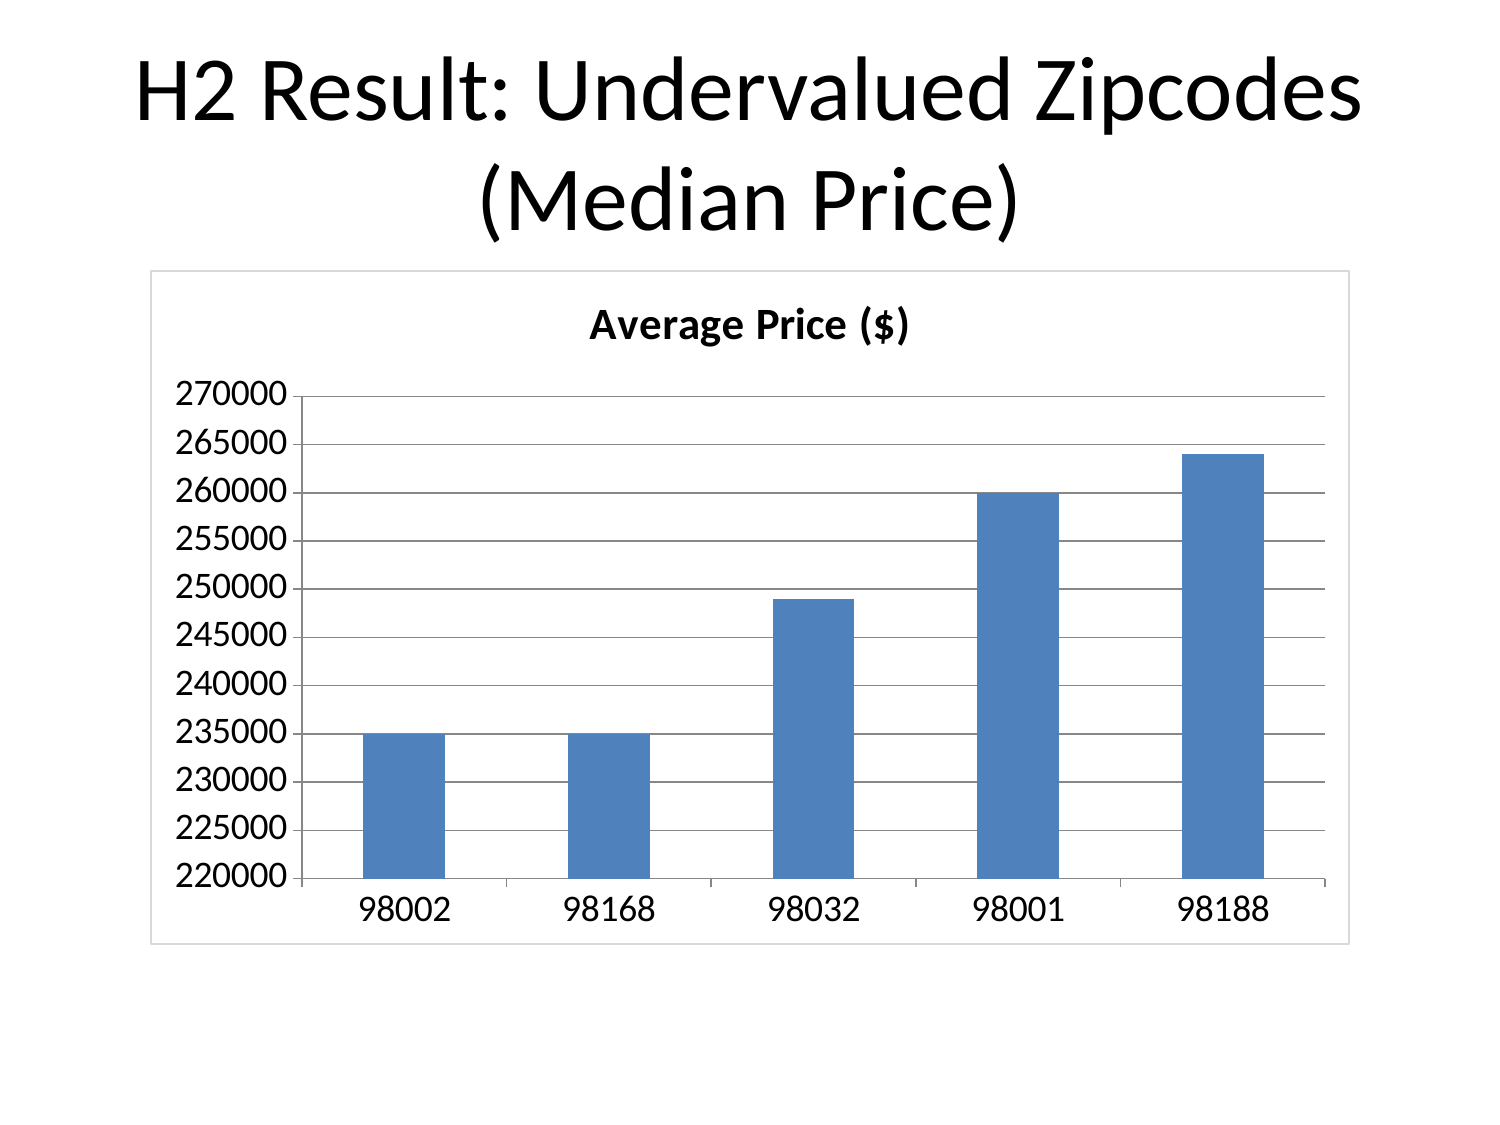

# H2 Result: Undervalued Zipcodes (Median Price)
### Chart: Average Price ($)
| Category | Average Price ($) |
|---|---|
| 98002 | 235000.0 |
| 98168 | 235000.0 |
| 98032 | 249000.0 |
| 98001 | 260000.0 |
| 98188 | 264000.0 |